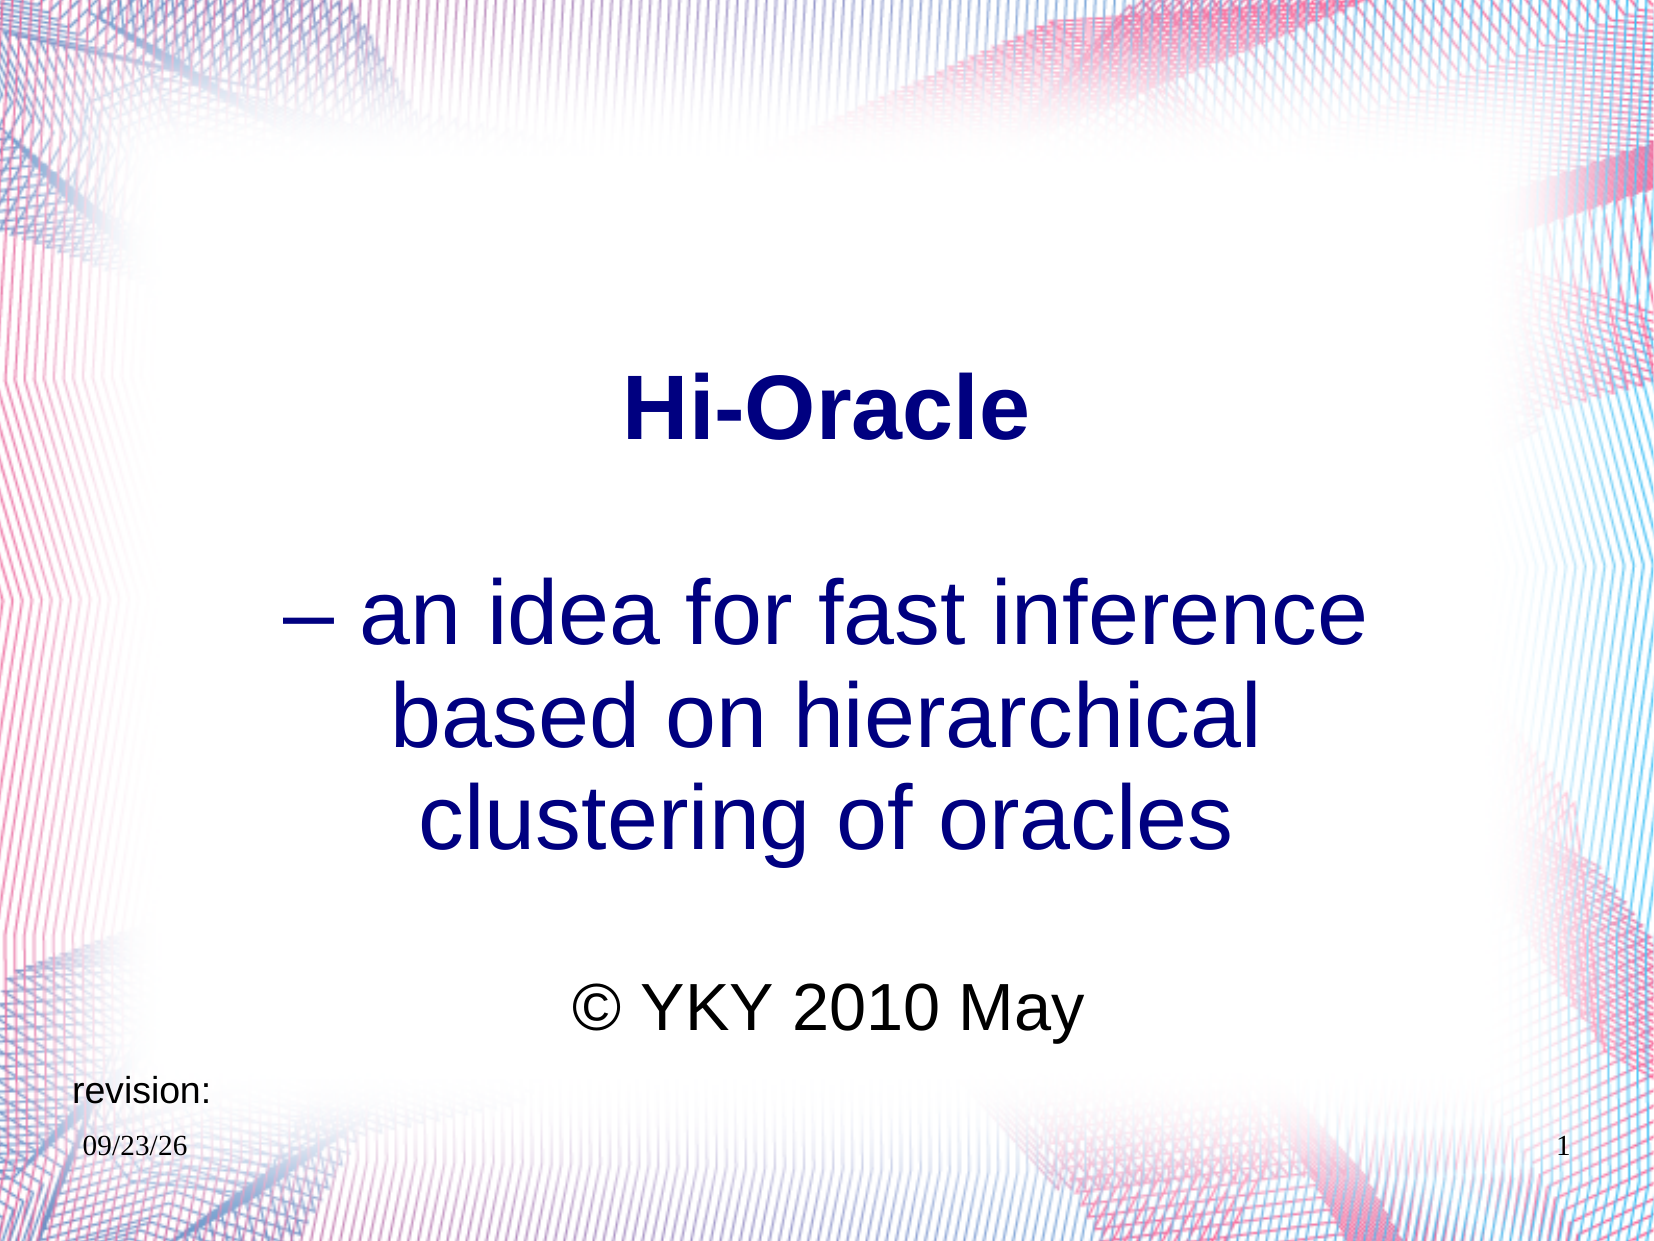

# Hi-Oracle – an idea for fast inference based on hierarchical clustering of oracles
© YKY 2010 May
revision:
1